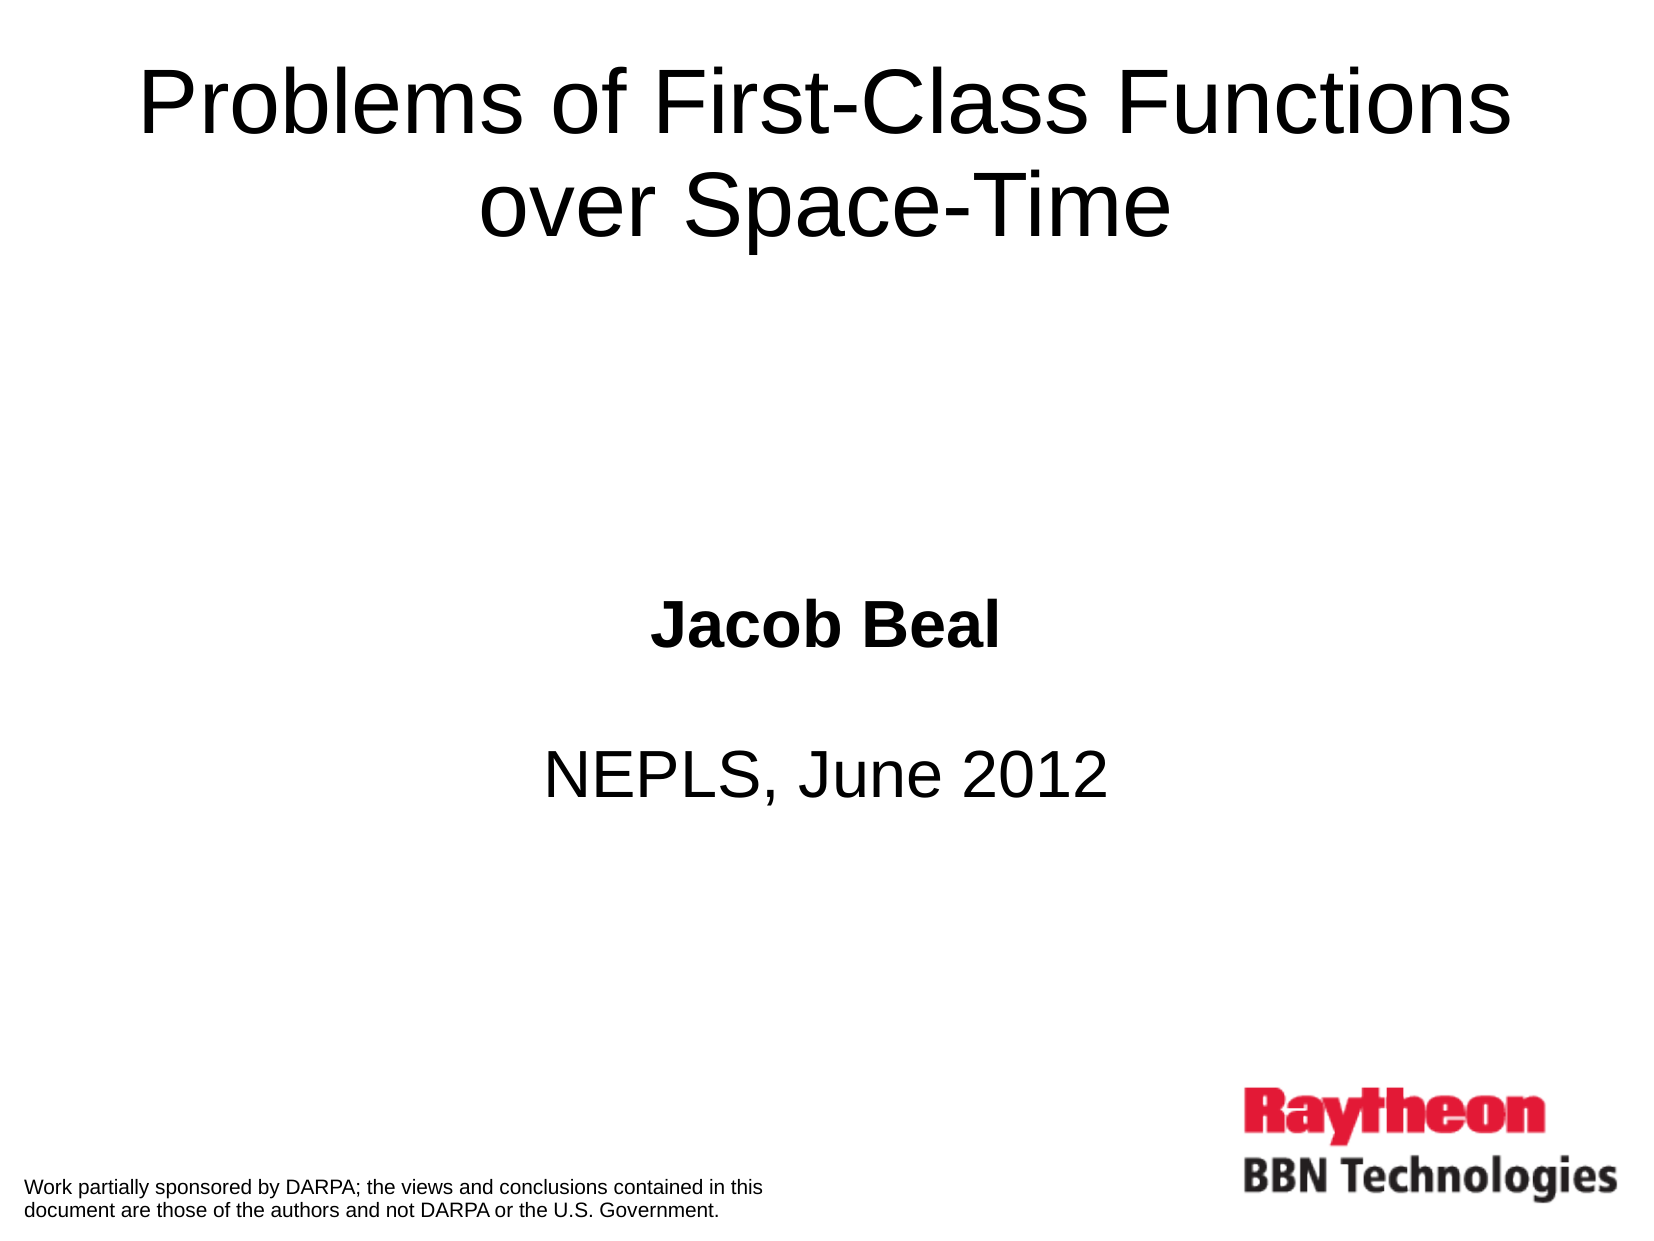

# Problems of First-Class Functions over Space-Time
Jacob Beal
NEPLS, June 2012
Work partially sponsored by DARPA; the views and conclusions contained in this document are those of the authors and not DARPA or the U.S. Government.